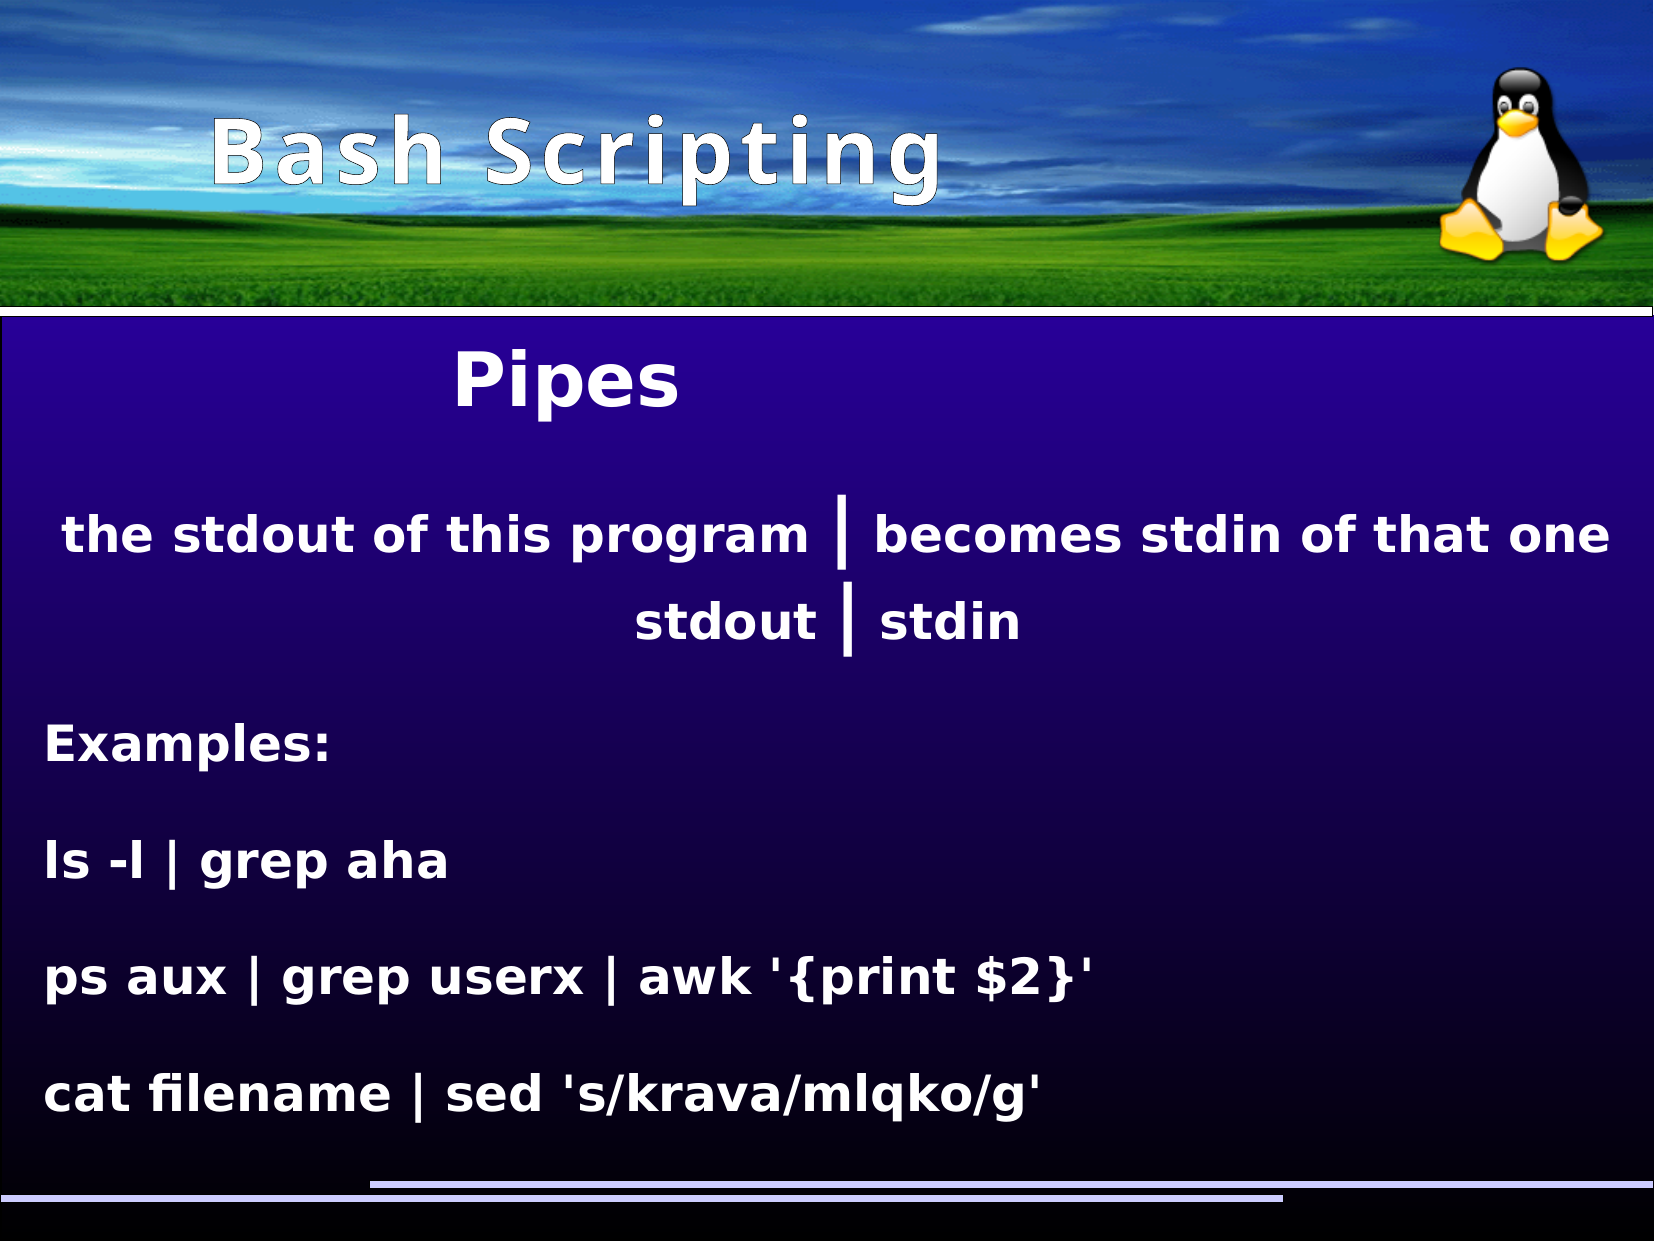

# Bash Scripting
						Pipes
 the stdout of this program | becomes stdin of that one
								 stdout | stdin
 Examples:
 ls -l | grep aha
 ps aux | grep userx | awk '{print $2}'
 cat filename | sed 's/krava/mlqko/g'